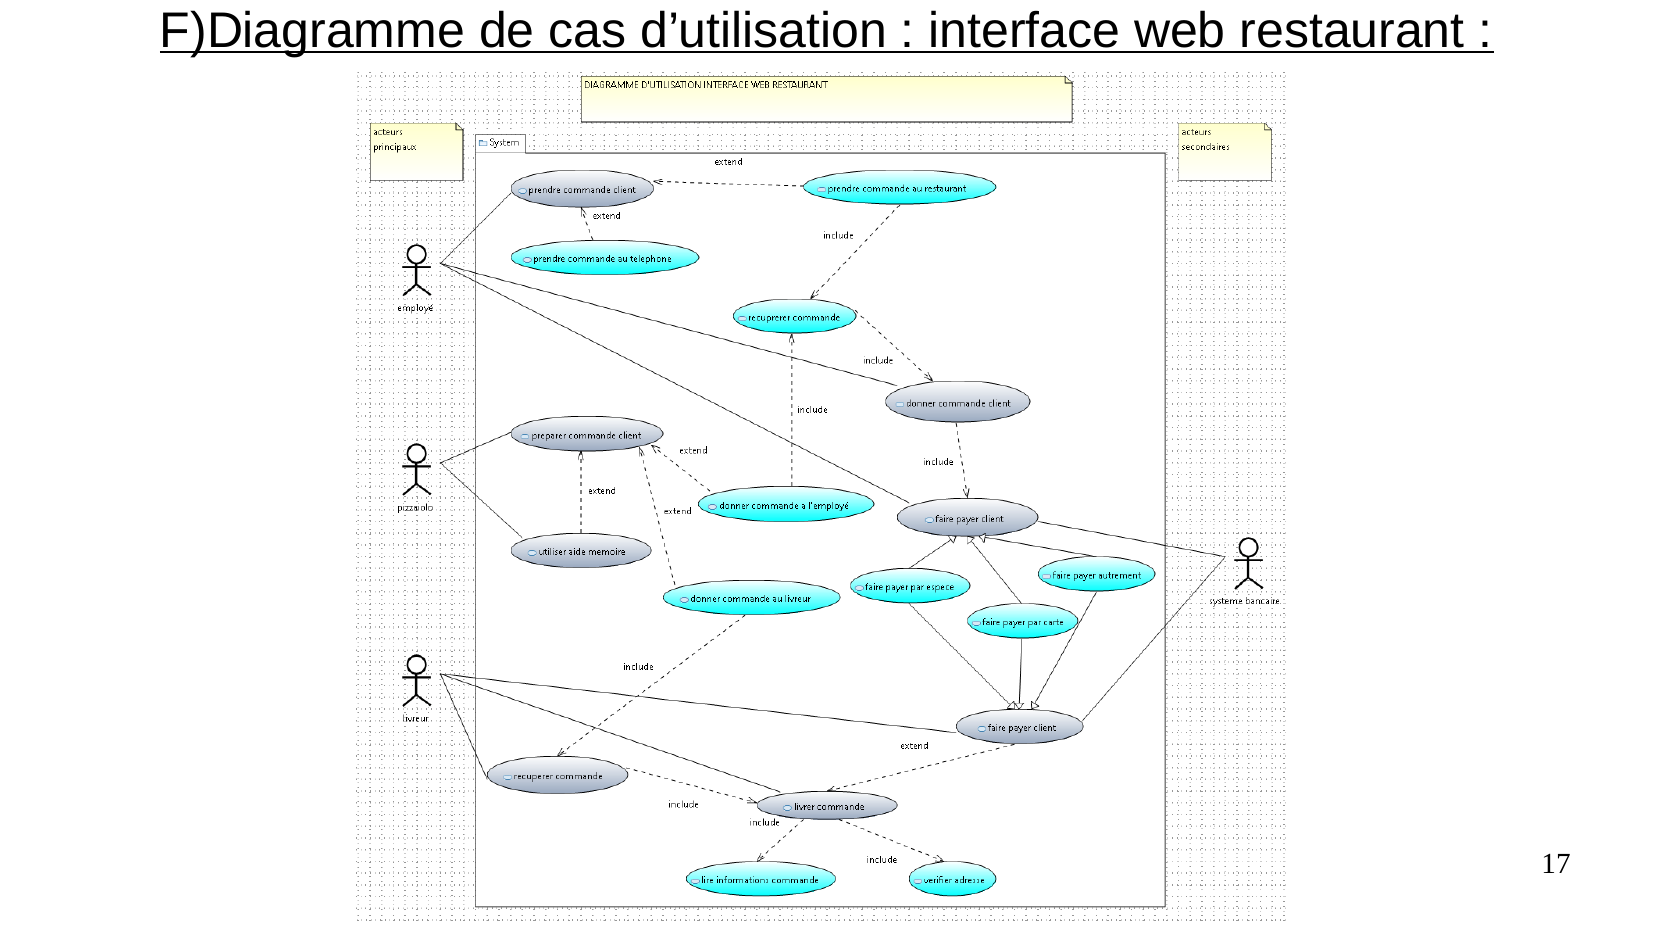

# F)Diagramme de cas d’utilisation : interface web restaurant :
17